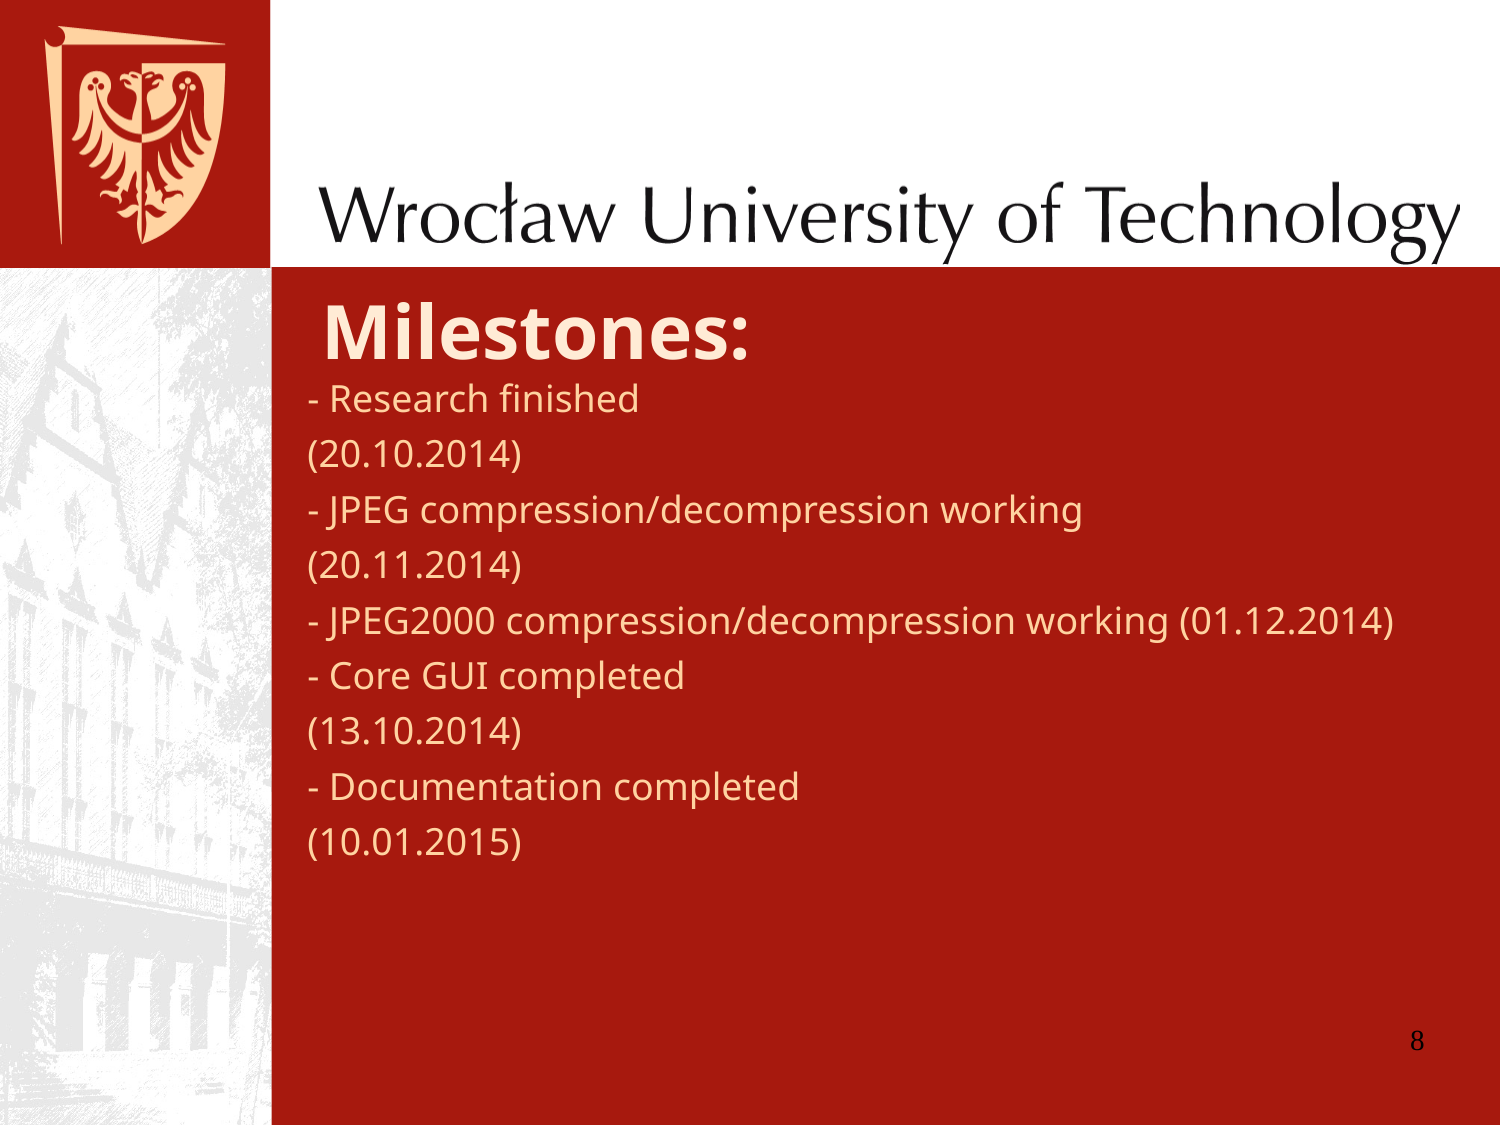

# Milestones:
- Research finished
(20.10.2014)
- JPEG compression/decompression working
(20.11.2014)
- JPEG2000 compression/decompression working (01.12.2014)
- Core GUI completed
(13.10.2014)
- Documentation completed
(10.01.2015)
8